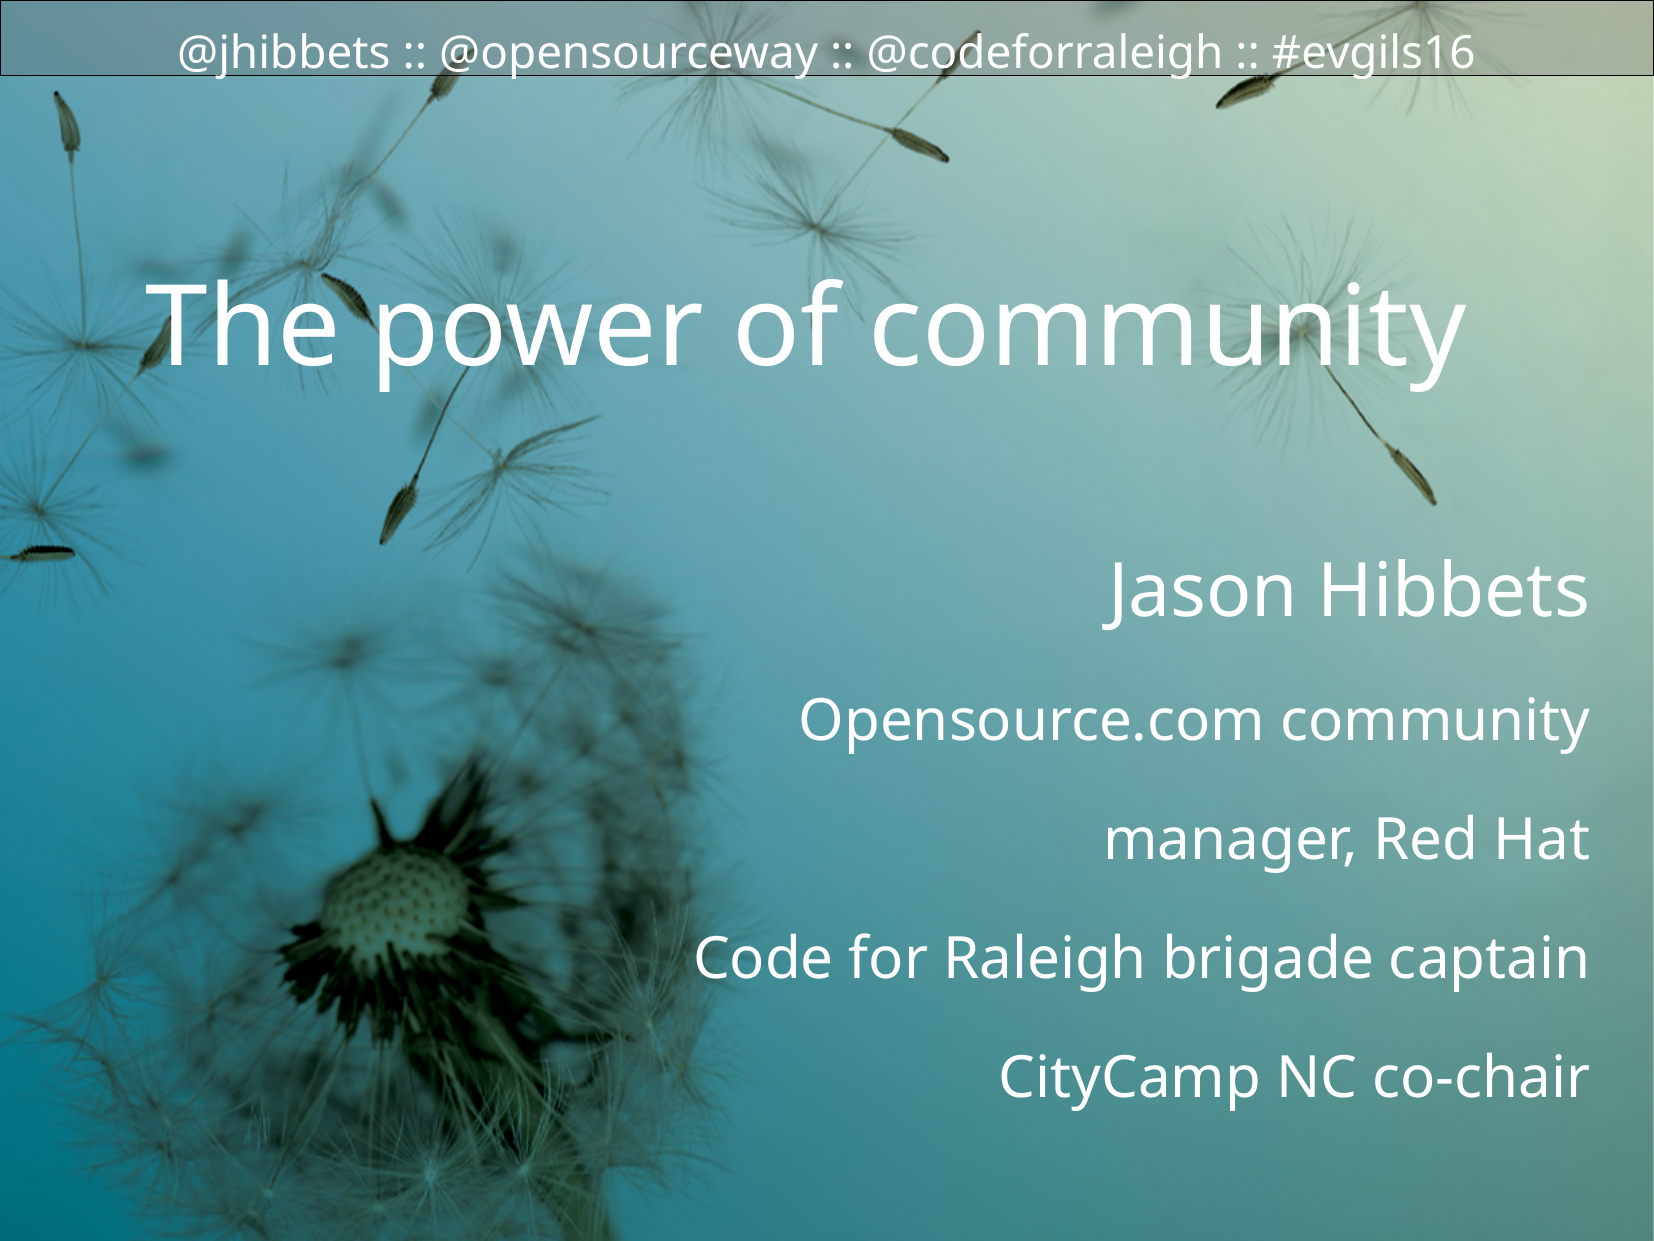

The power of community
Jason Hibbets
Opensource.com community manager, Red Hat
Code for Raleigh brigade captain
CityCamp NC co-chair
Evergreen International Conference
April 21, 2016